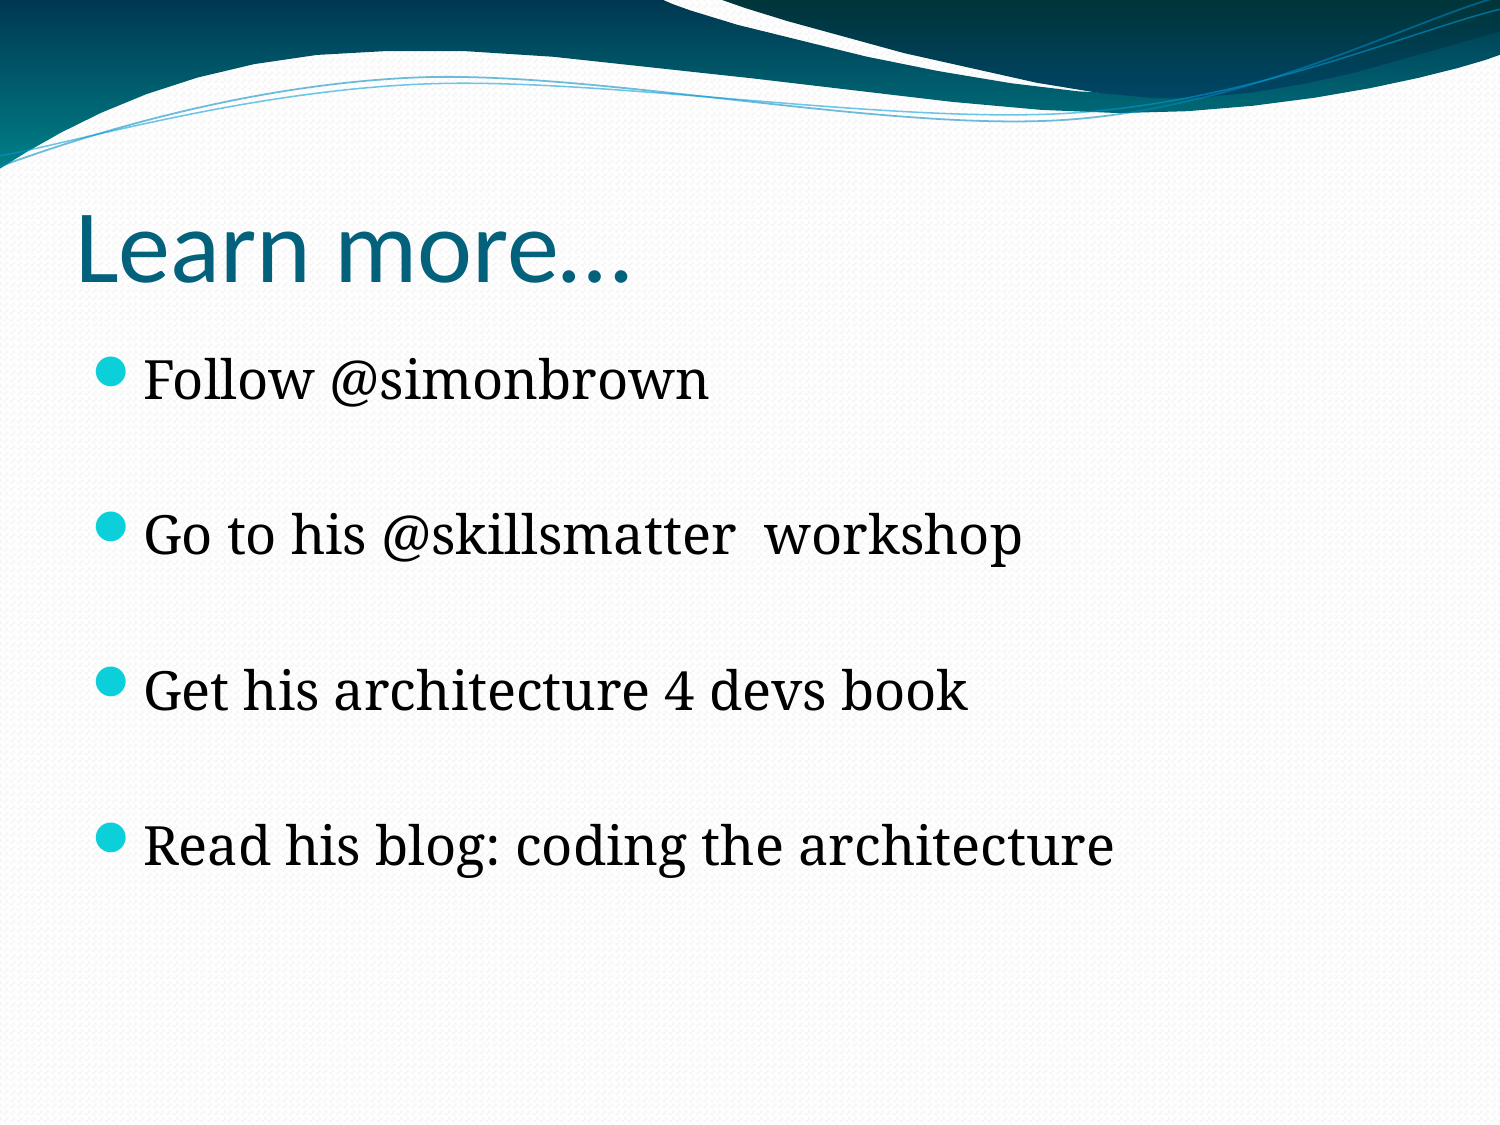

# Learn more…
Follow @simonbrown
Go to his @skillsmatter workshop
Get his architecture 4 devs book
Read his blog: coding the architecture